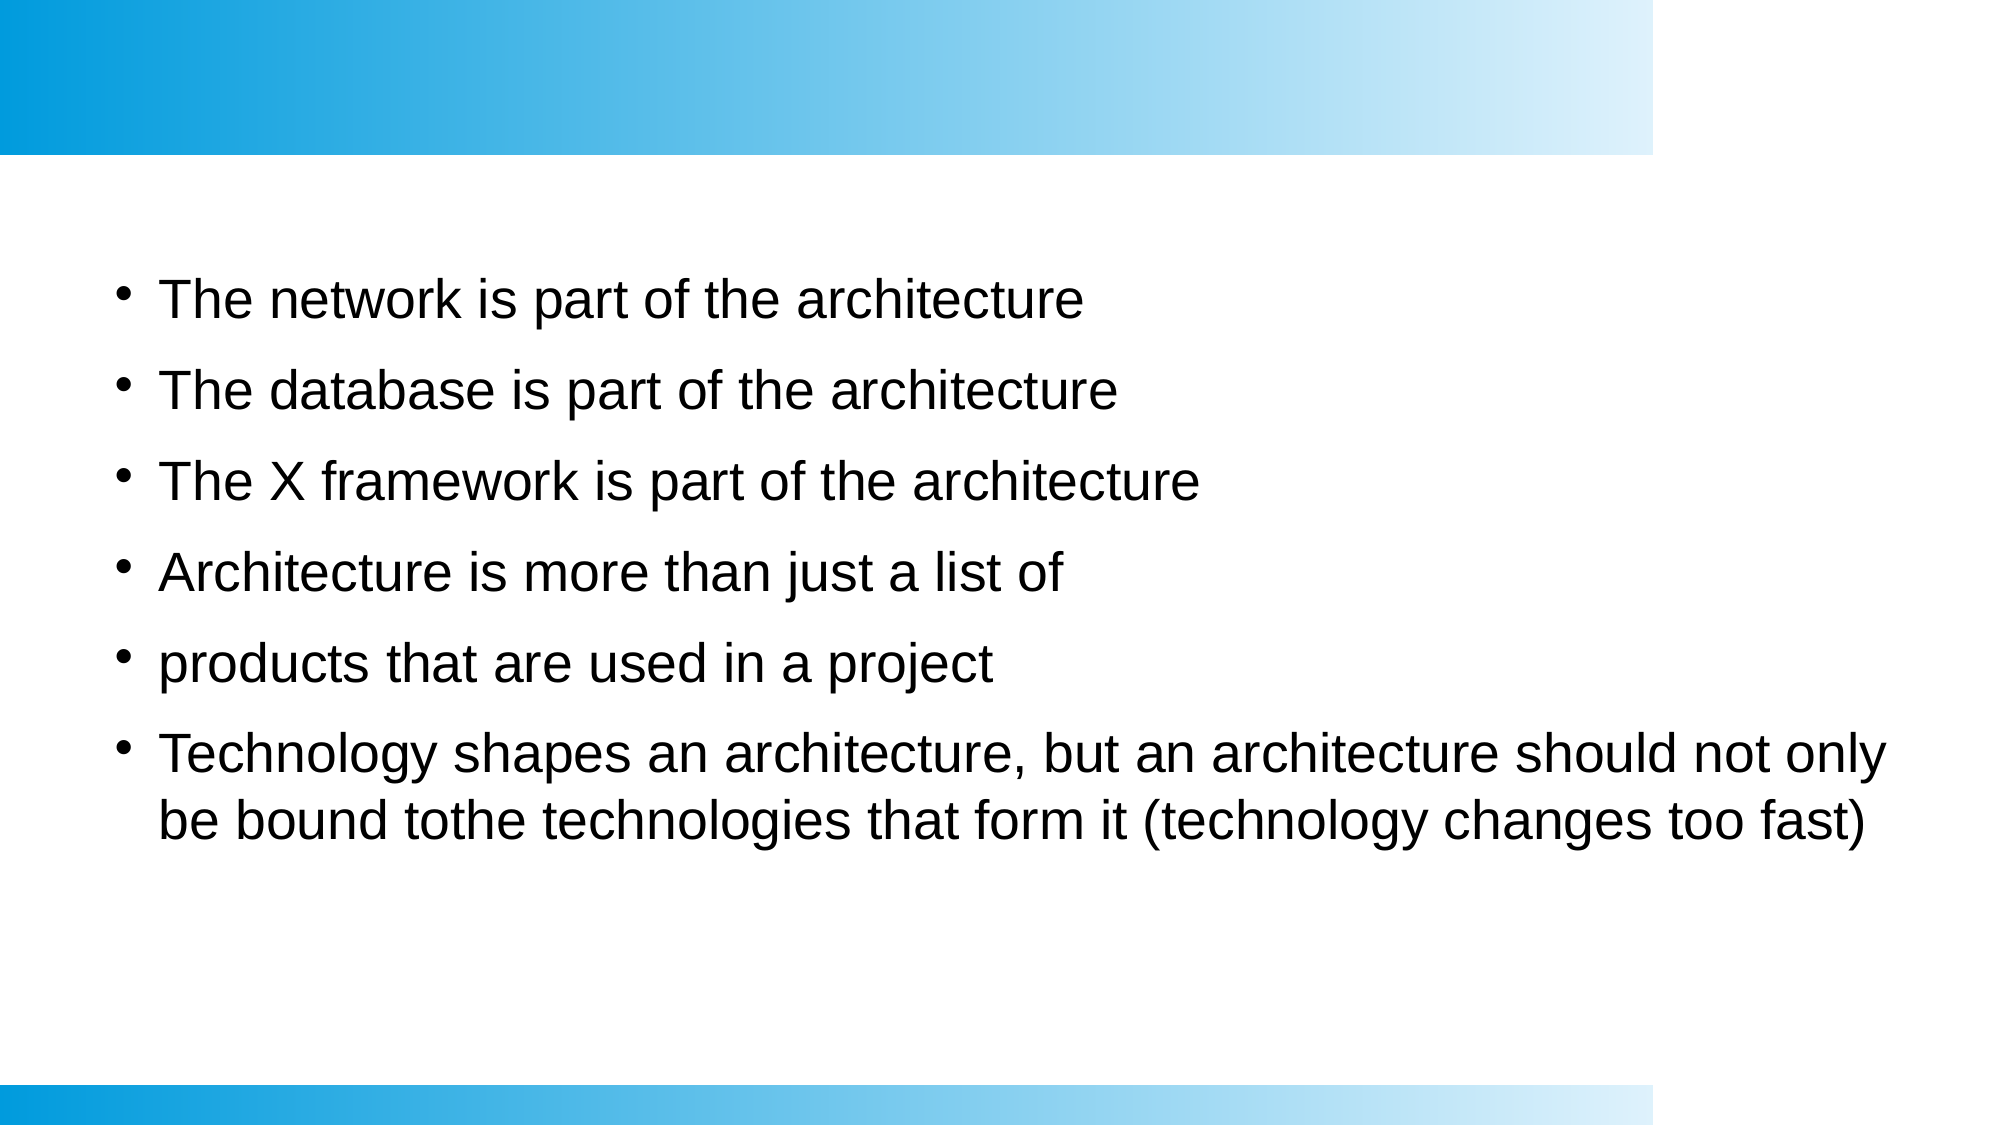

#
The network is part of the architecture
The database is part of the architecture
The X framework is part of the architecture
Architecture is more than just a list of
products that are used in a project
Technology shapes an architecture, but an architecture should not only be bound tothe technologies that form it (technology changes too fast)